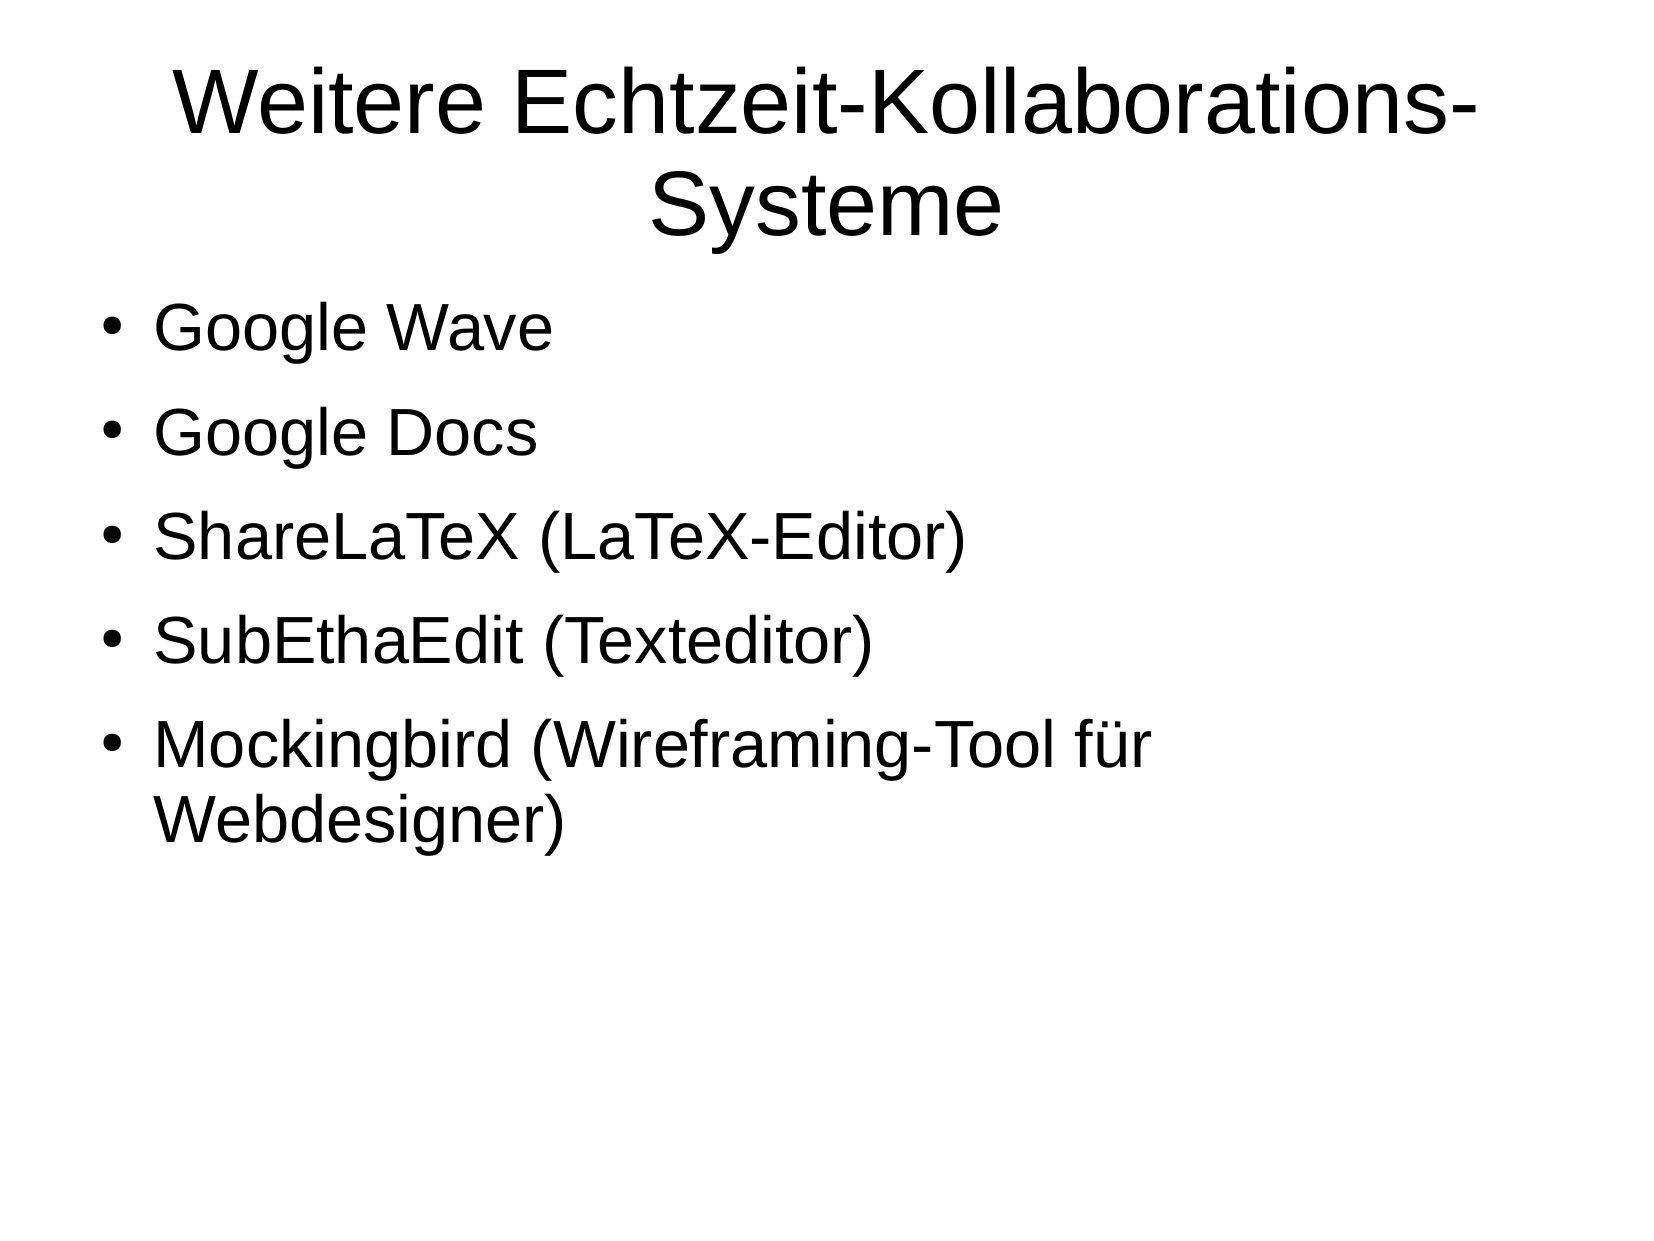

# Weitere Echtzeit-Kollaborations-Systeme
Google Wave
Google Docs
ShareLaTeX (LaTeX-Editor)
SubEthaEdit (Texteditor)
Mockingbird (Wireframing-Tool für Webdesigner)